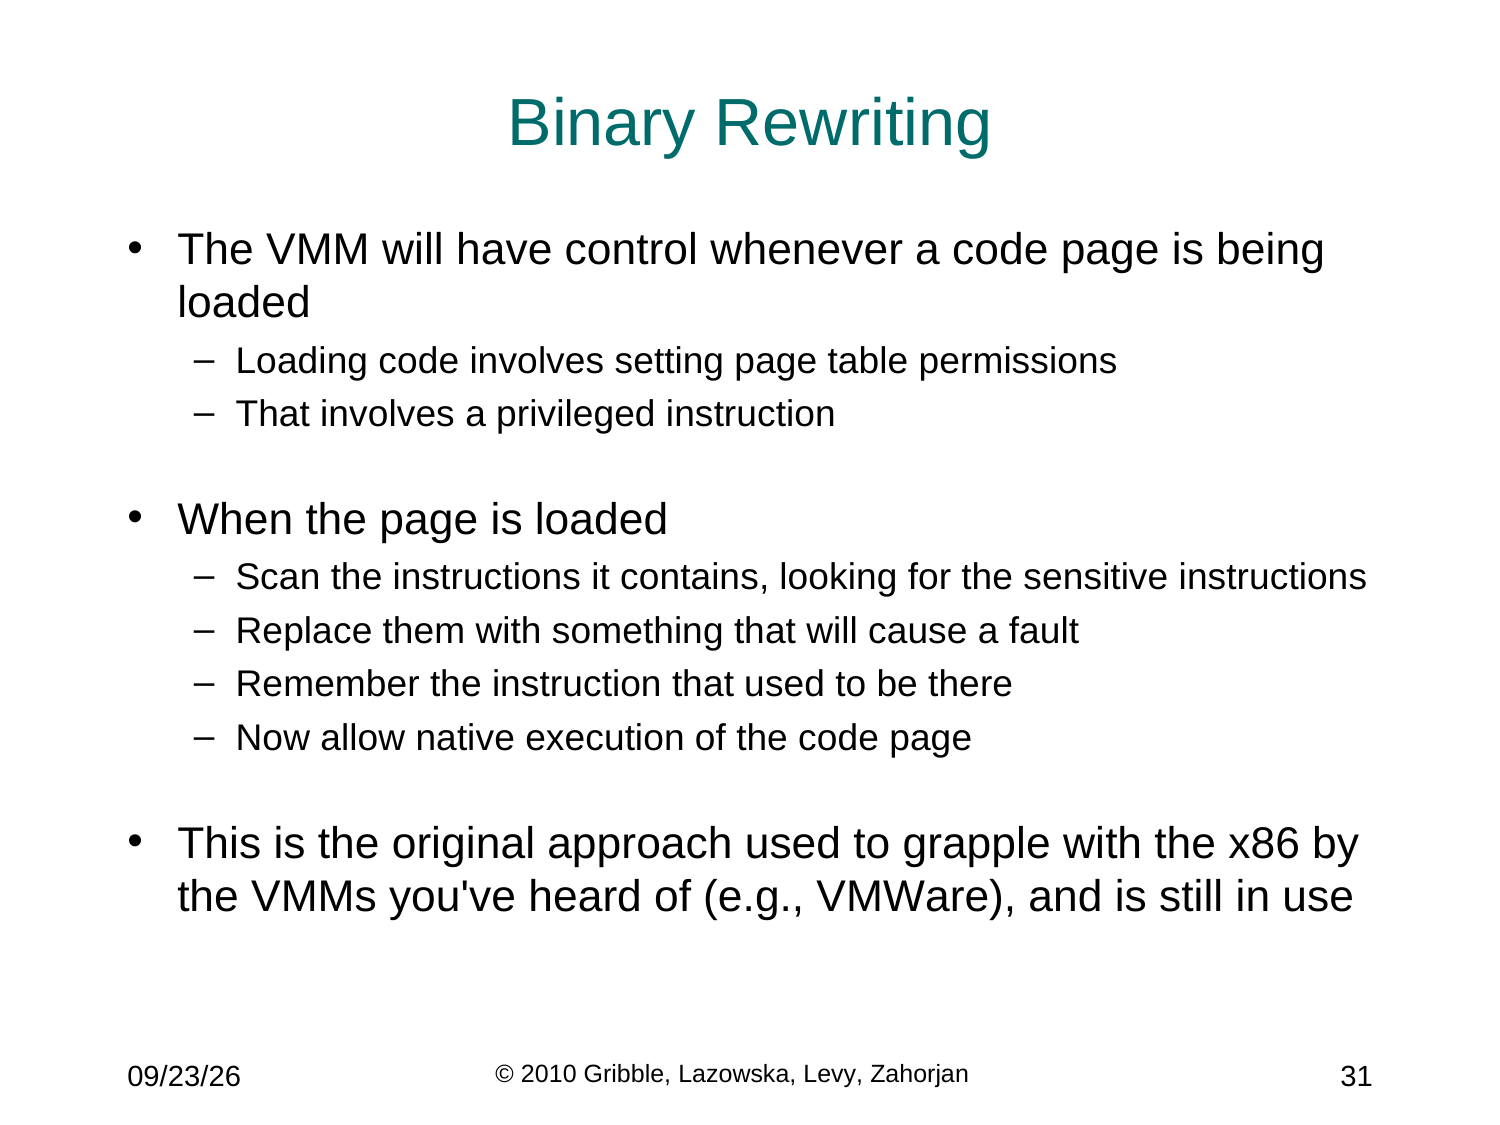

# Binary Rewriting
The VMM will have control whenever a code page is being loaded
Loading code involves setting page table permissions
That involves a privileged instruction
When the page is loaded
Scan the instructions it contains, looking for the sensitive instructions
Replace them with something that will cause a fault
Remember the instruction that used to be there
Now allow native execution of the code page
This is the original approach used to grapple with the x86 by the VMMs you've heard of (e.g., VMWare), and is still in use
31